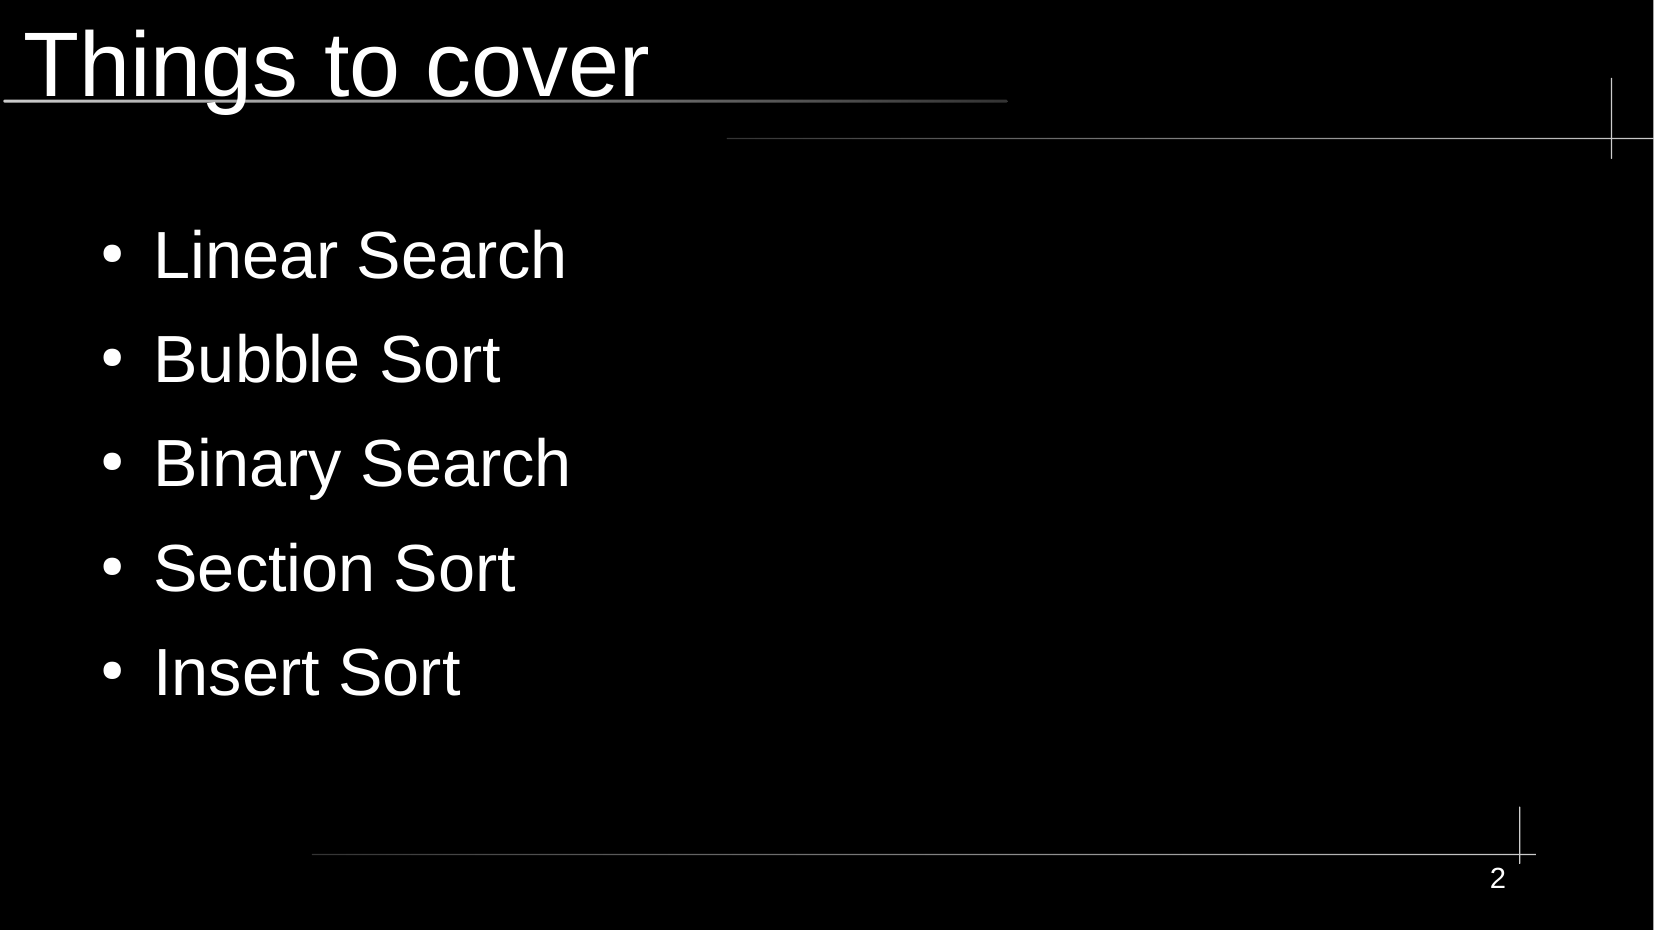

# Things to cover
Linear Search
Bubble Sort
Binary Search
Section Sort
Insert Sort
2